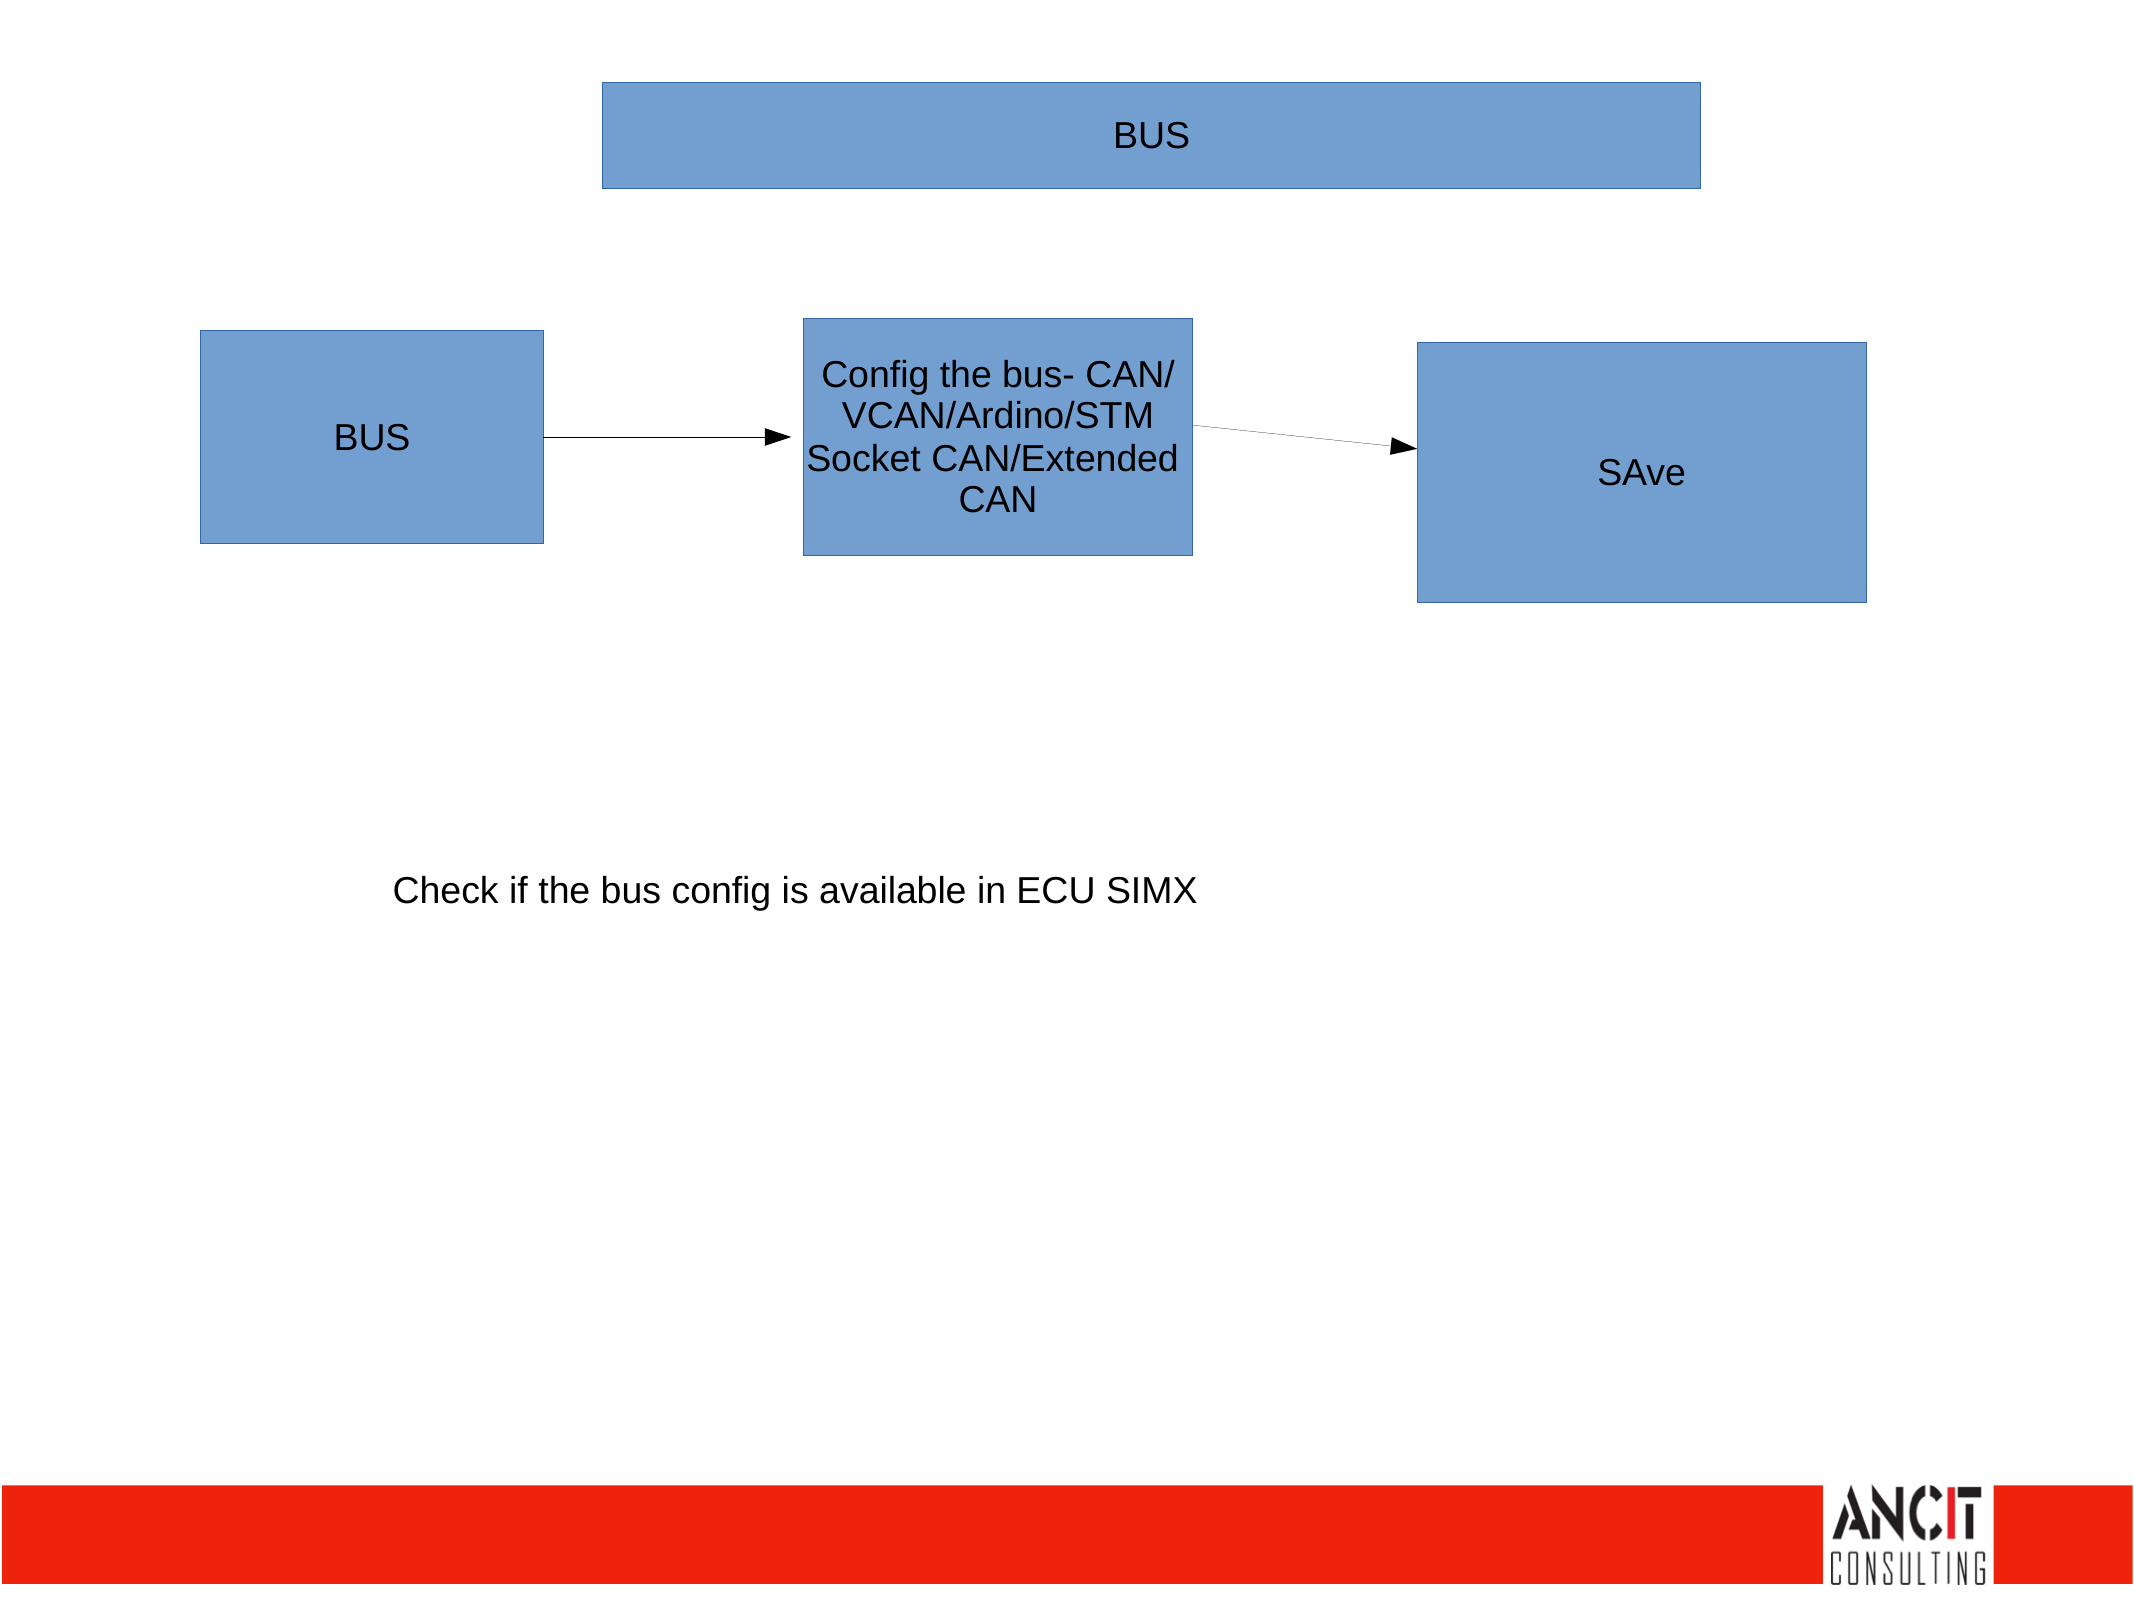

BUS
Config the bus- CAN/
VCAN/Ardino/STM
Socket CAN/Extended
CAN
BUS
SAve
Check if the bus config is available in ECU SIMX